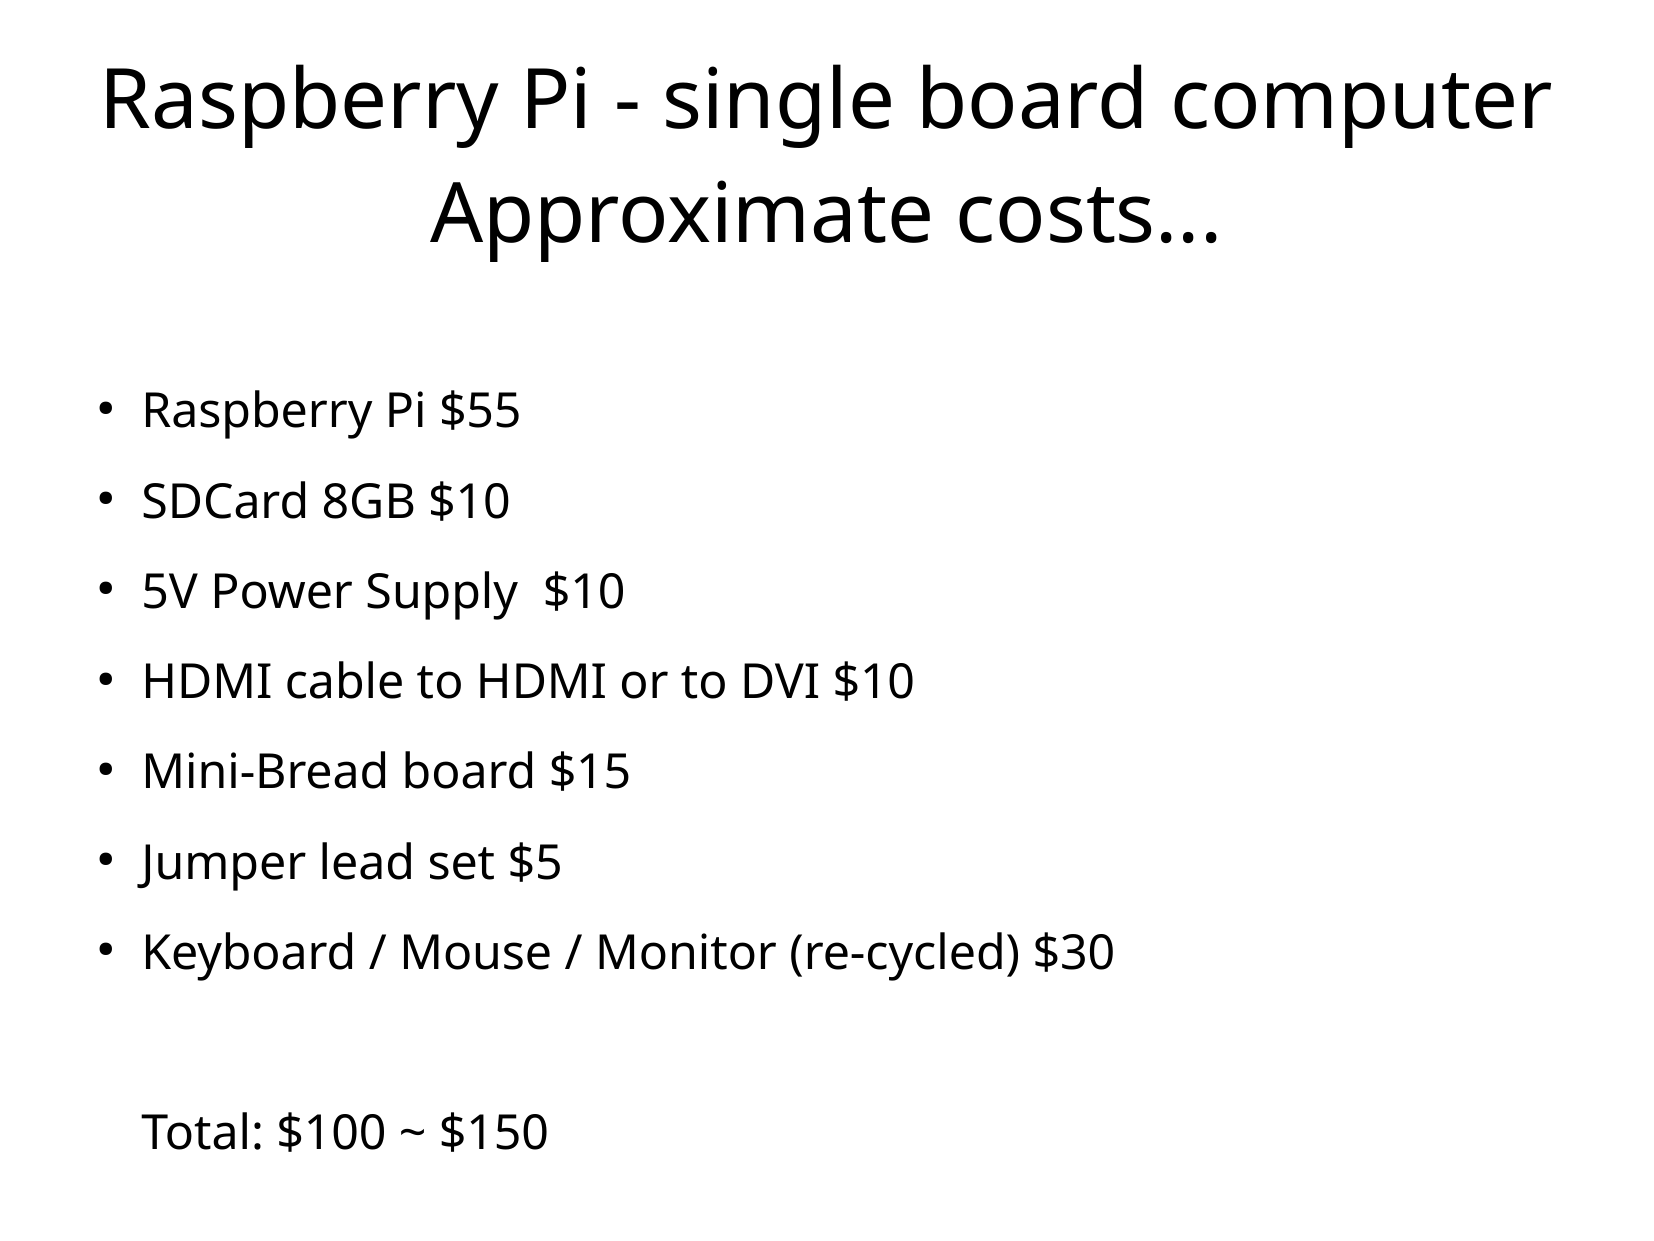

# Raspberry Pi - single board computer Approximate costs...
Raspberry Pi $55
SDCard 8GB $10
5V Power Supply $10
HDMI cable to HDMI or to DVI $10
Mini-Bread board $15
Jumper lead set $5
Keyboard / Mouse / Monitor (re-cycled) $30
Total: $100 ~ $150